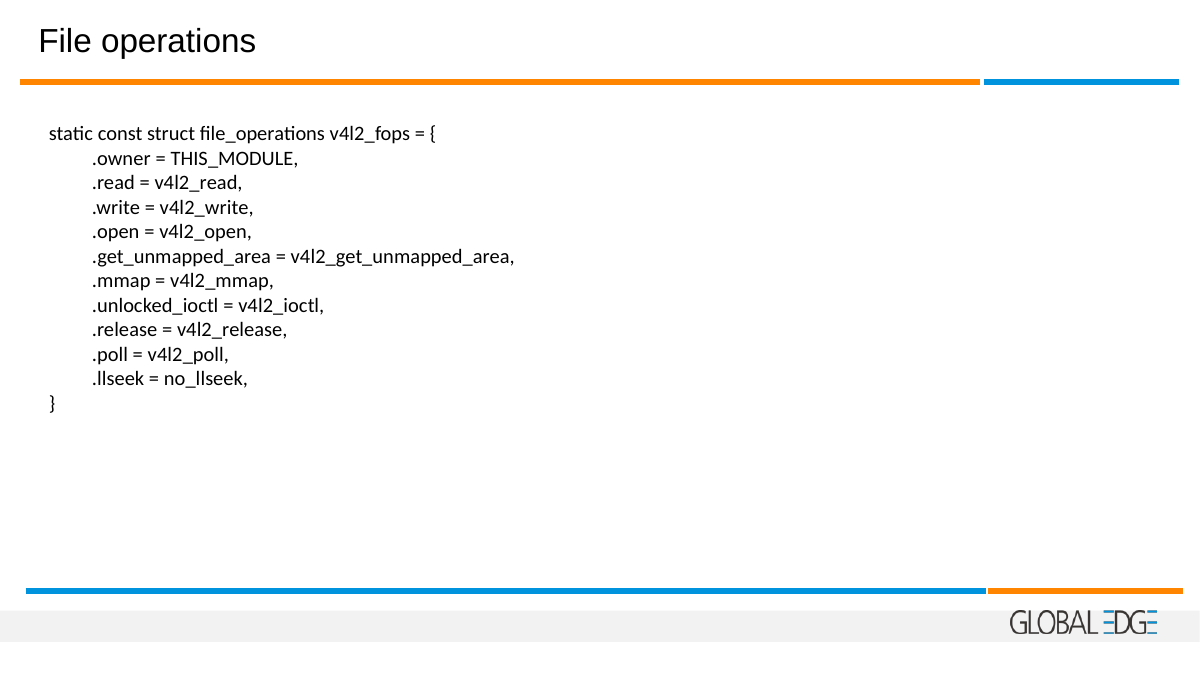

File operations
static const struct file_operations v4l2_fops = {
 .owner = THIS_MODULE,
 .read = v4l2_read,
 .write = v4l2_write,
 .open = v4l2_open,
 .get_unmapped_area = v4l2_get_unmapped_area,
 .mmap = v4l2_mmap,
 .unlocked_ioctl = v4l2_ioctl,
 .release = v4l2_release,
 .poll = v4l2_poll,
 .llseek = no_llseek,
}